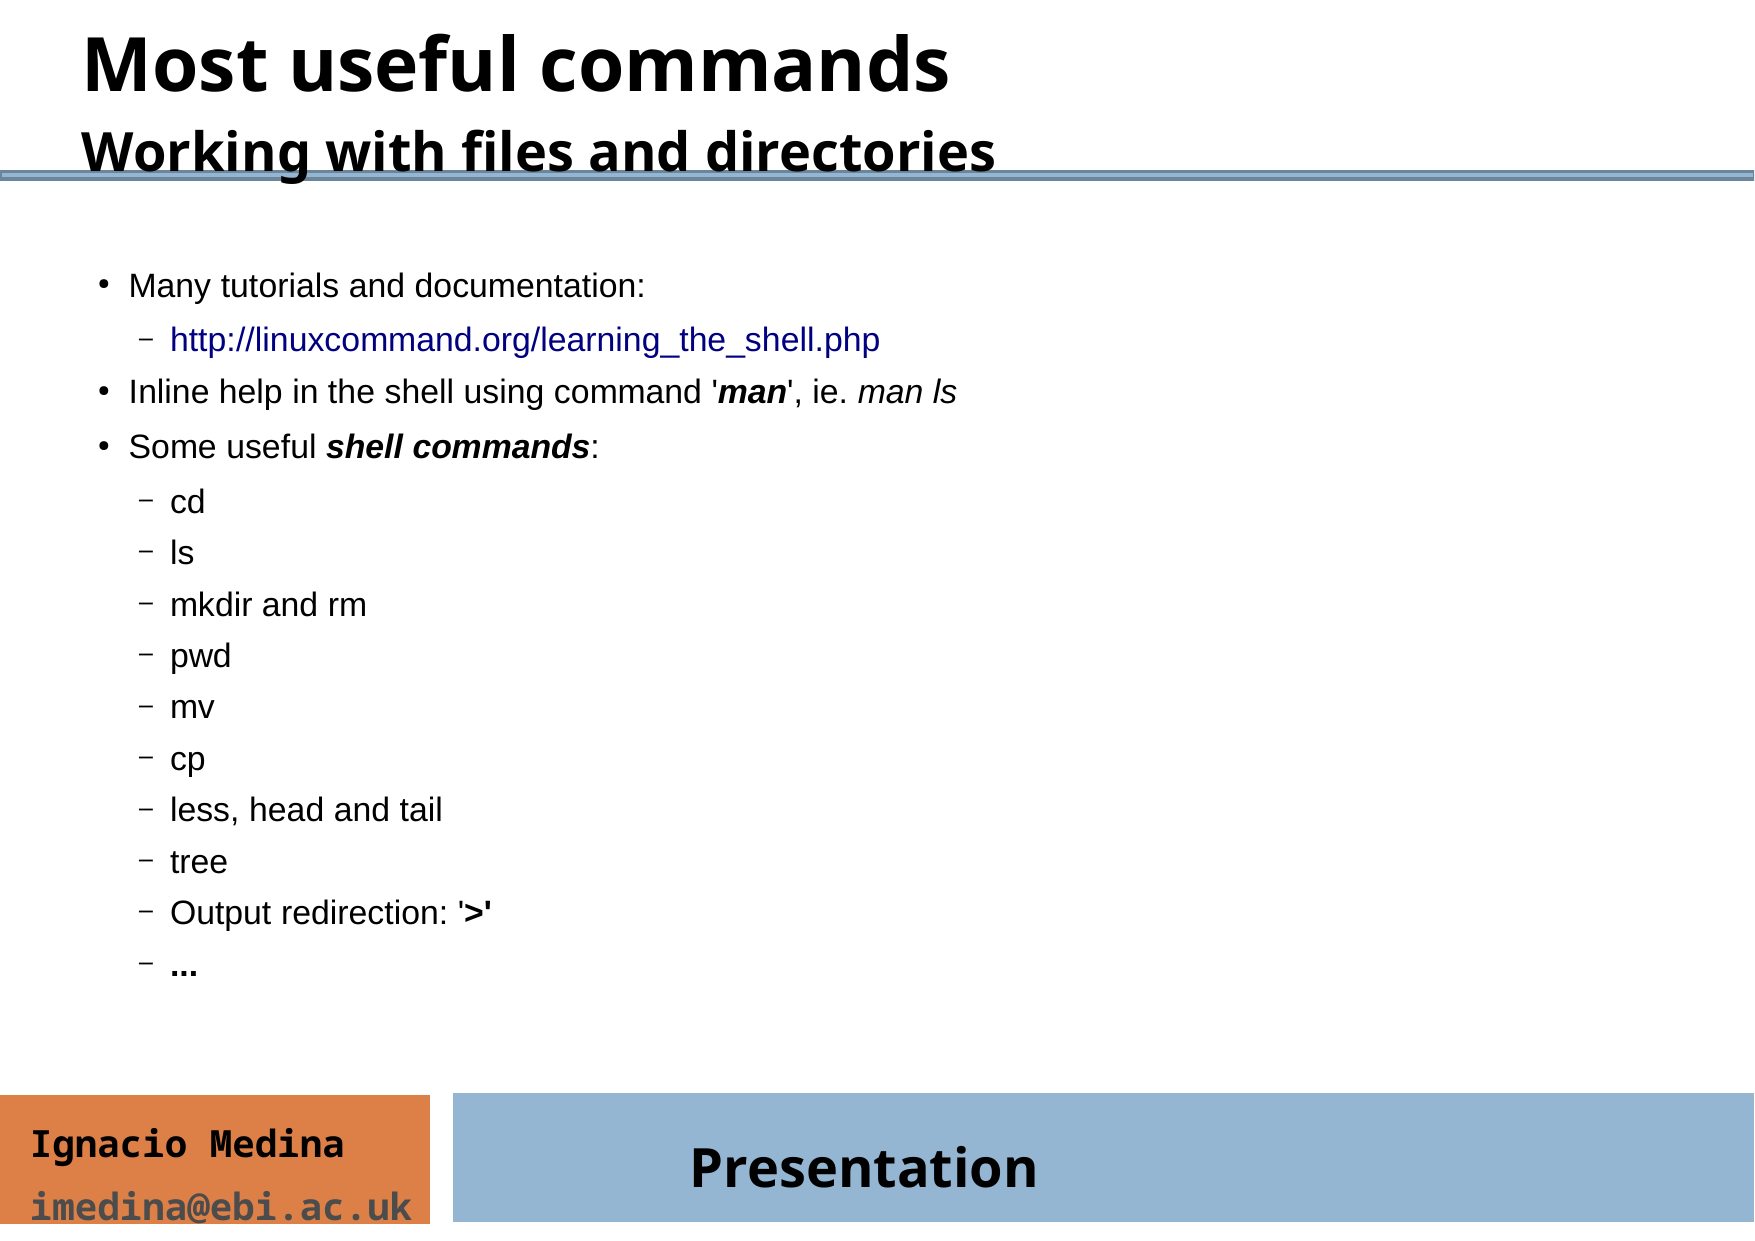

Most useful commands
Working with files and directories
# Many tutorials and documentation:
http://linuxcommand.org/learning_the_shell.php
Inline help in the shell using command 'man', ie. man ls
Some useful shell commands:
cd
ls
mkdir and rm
pwd
mv
cp
less, head and tail
tree
Output redirection: '>'
...
Ignacio Medina
imedina@ebi.ac.uk
Presentation